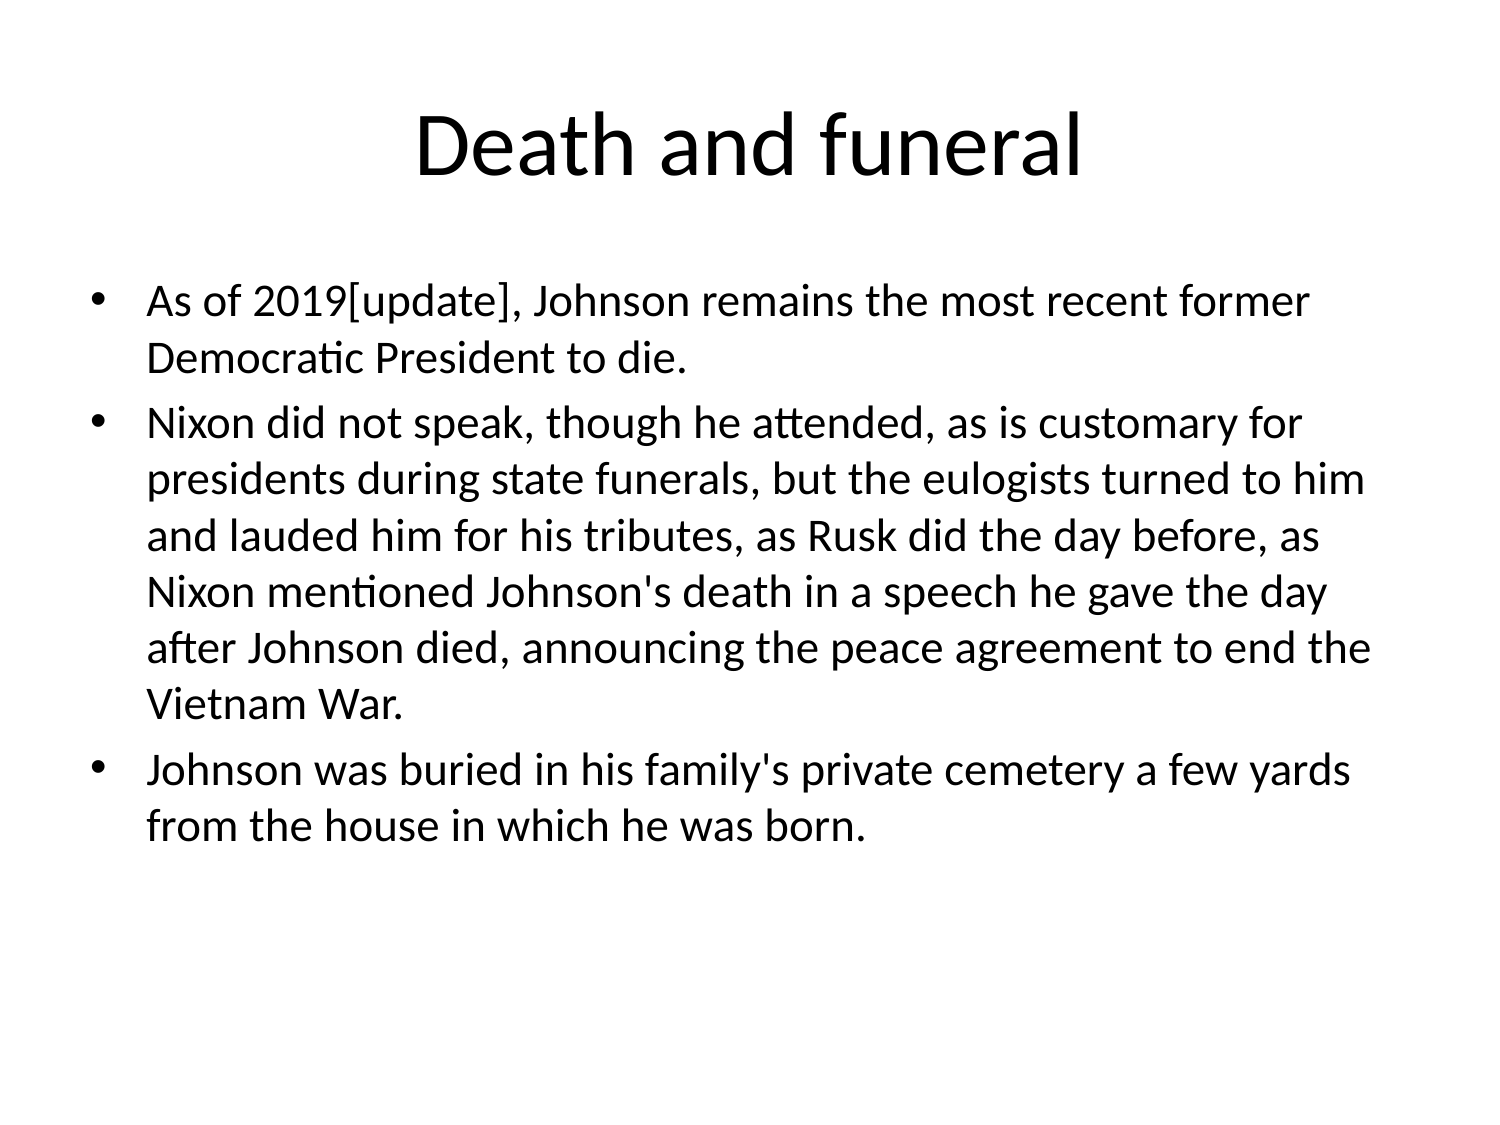

# Death and funeral
As of 2019[update], Johnson remains the most recent former Democratic President to die.
Nixon did not speak, though he attended, as is customary for presidents during state funerals, but the eulogists turned to him and lauded him for his tributes, as Rusk did the day before, as Nixon mentioned Johnson's death in a speech he gave the day after Johnson died, announcing the peace agreement to end the Vietnam War.
Johnson was buried in his family's private cemetery a few yards from the house in which he was born.